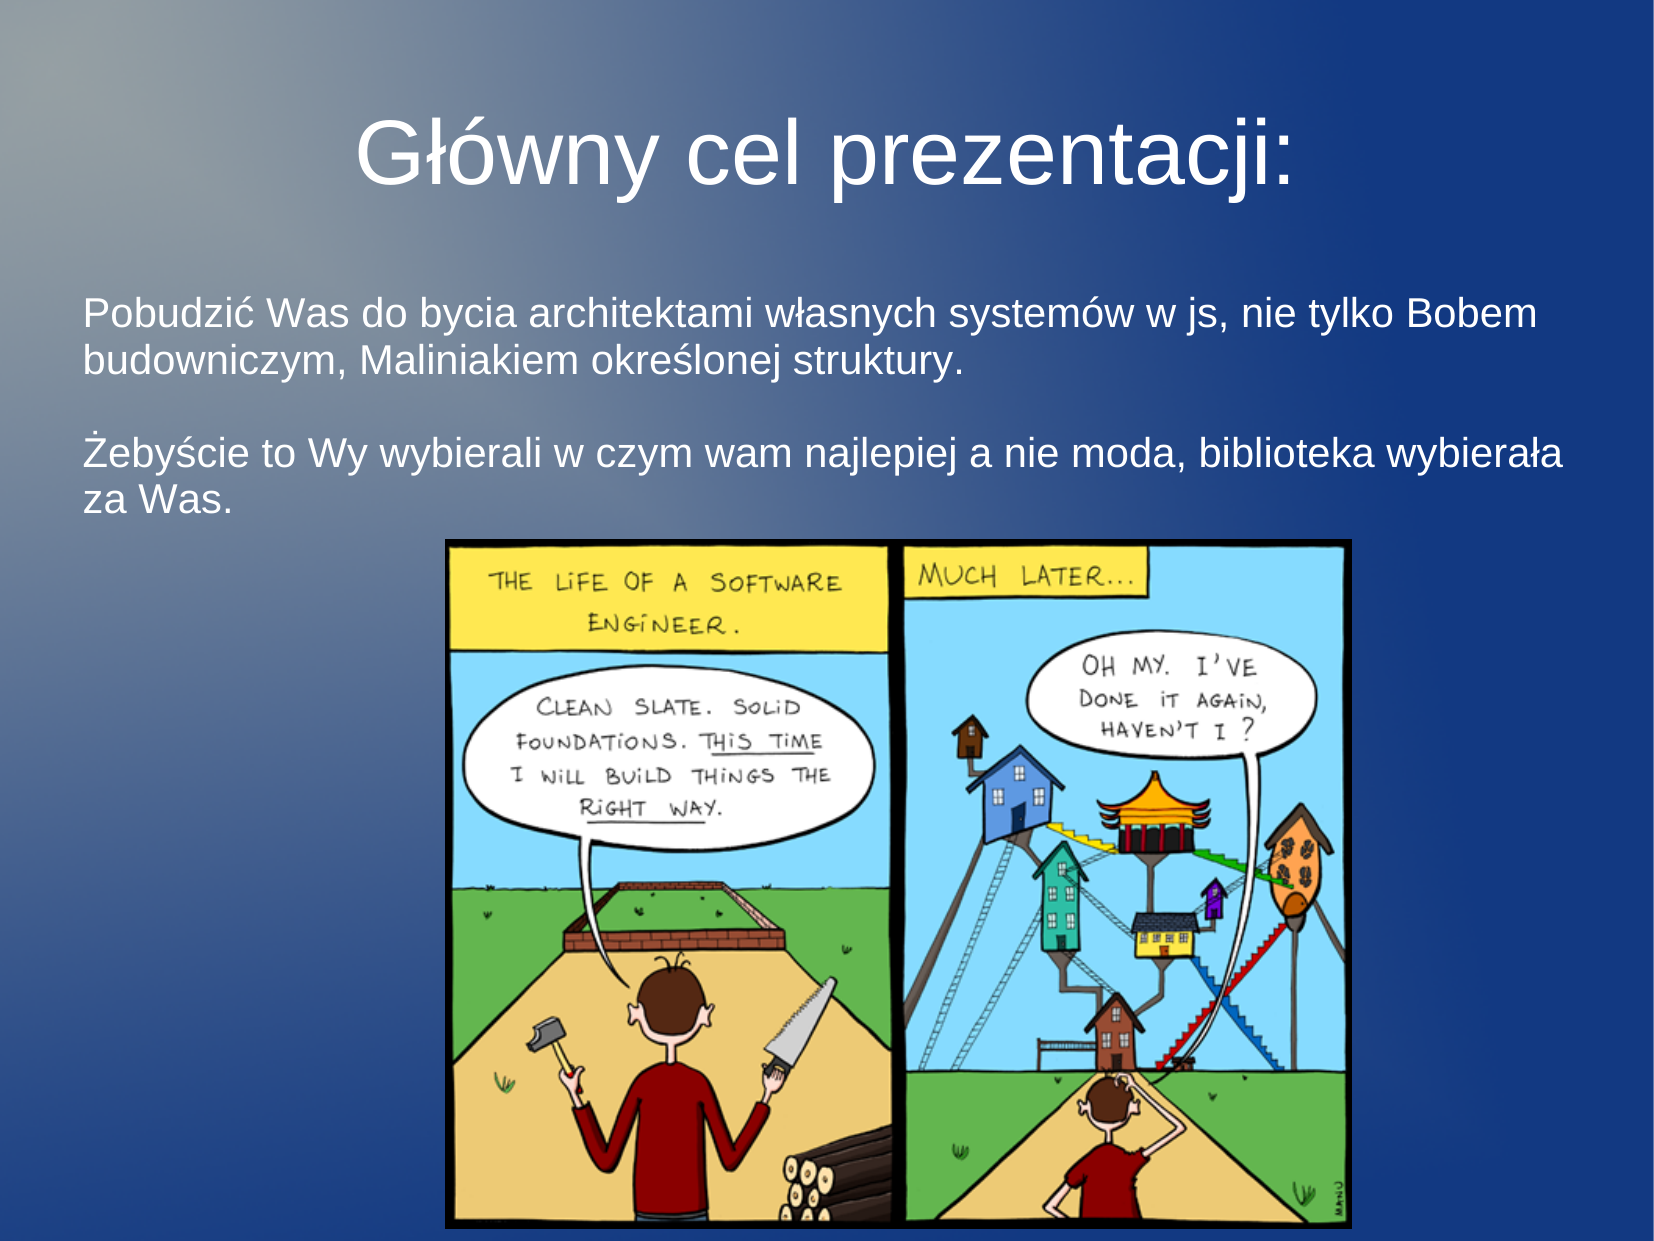

# Główny cel prezentacji:
Pobudzić Was do bycia architektami własnych systemów w js, nie tylko Bobem budowniczym, Maliniakiem określonej struktury.
Żebyście to Wy wybierali w czym wam najlepiej a nie moda, biblioteka wybierała za Was.